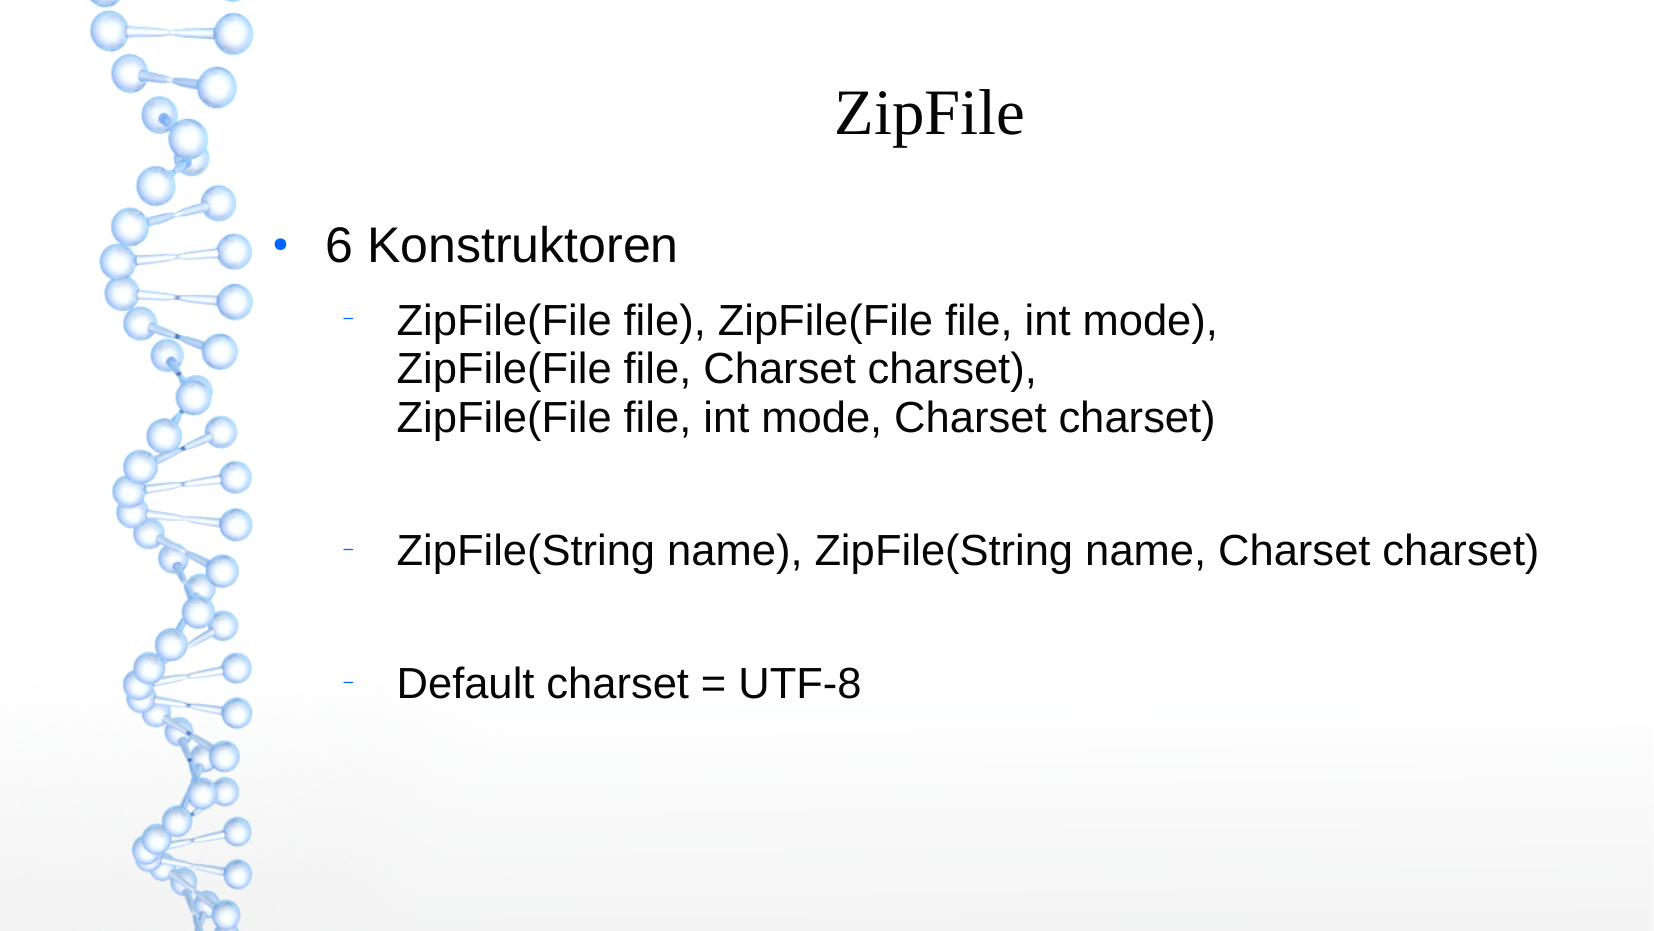

# ZipFile
6 Konstruktoren
ZipFile(File file), ZipFile(File file, int mode),
ZipFile(File file, Charset charset),
ZipFile(File file, int mode, Charset charset)
ZipFile(String name), ZipFile(String name, Charset charset)
Default charset = UTF-8